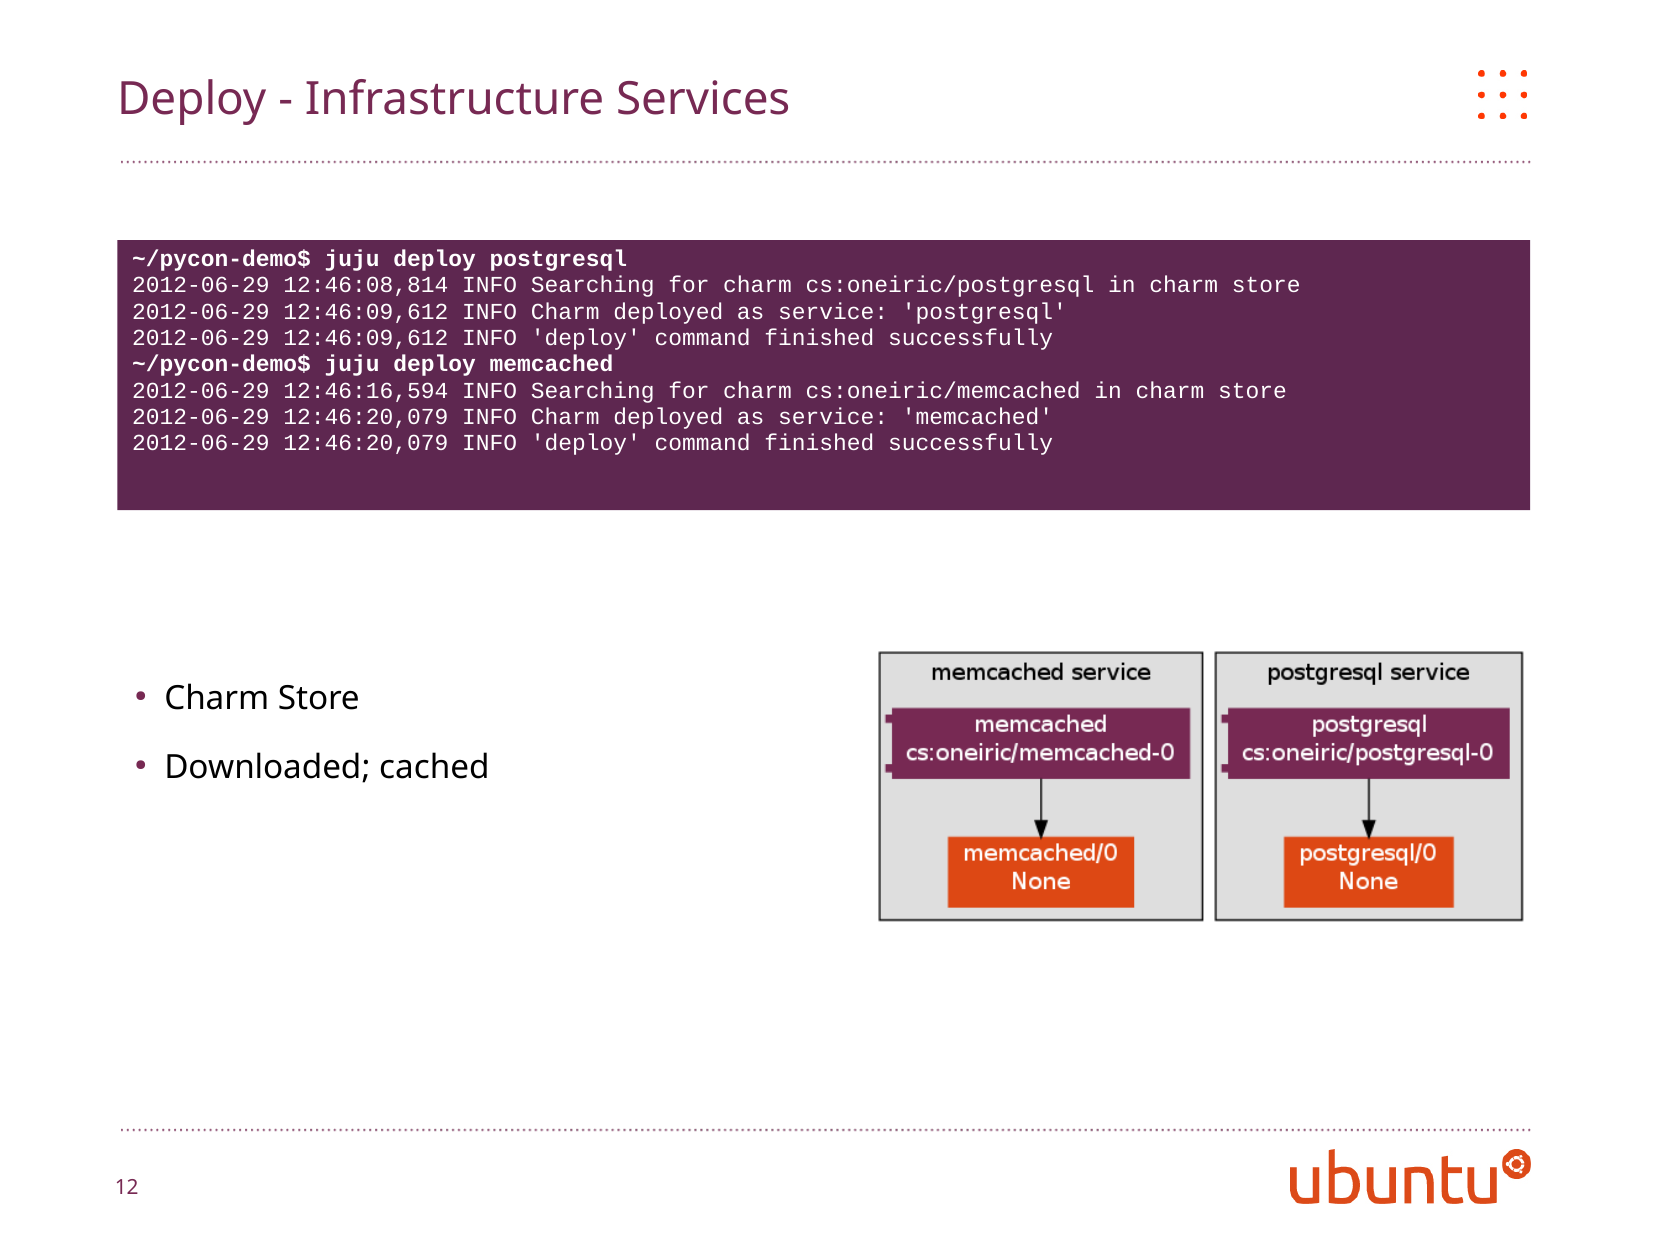

# Deploy - Infrastructure Services
~/pycon-demo$ juju deploy postgresql
2012-06-29 12:46:08,814 INFO Searching for charm cs:oneiric/postgresql in charm store
2012-06-29 12:46:09,612 INFO Charm deployed as service: 'postgresql'
2012-06-29 12:46:09,612 INFO 'deploy' command finished successfully
~/pycon-demo$ juju deploy memcached
2012-06-29 12:46:16,594 INFO Searching for charm cs:oneiric/memcached in charm store
2012-06-29 12:46:20,079 INFO Charm deployed as service: 'memcached'
2012-06-29 12:46:20,079 INFO 'deploy' command finished successfully
Charm Store
Downloaded; cached